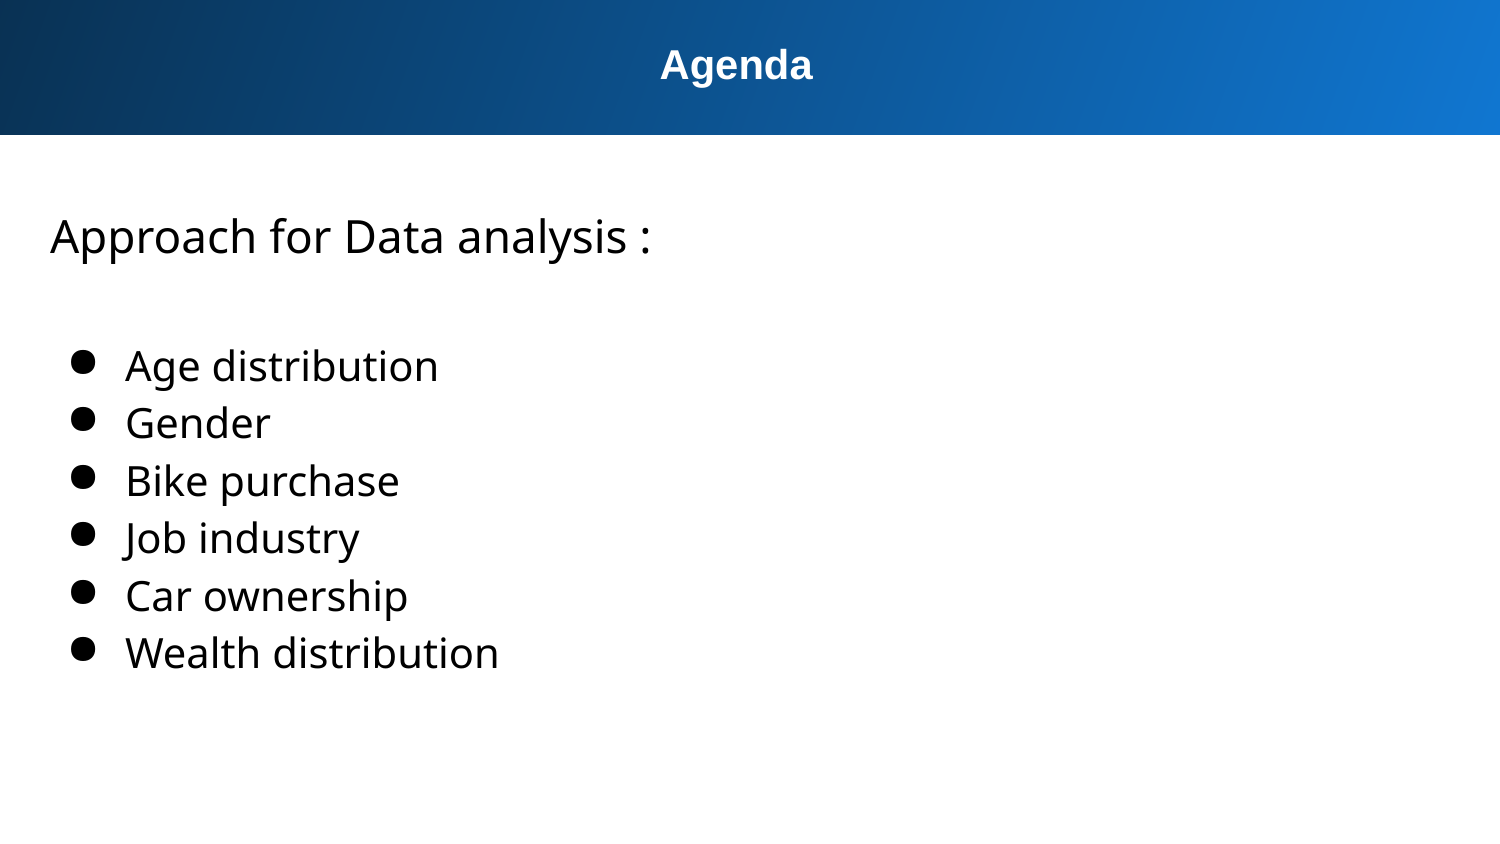

Agenda
Approach for Data analysis :
Age distribution
Gender
Bike purchase
Job industry
Car ownership
Wealth distribution